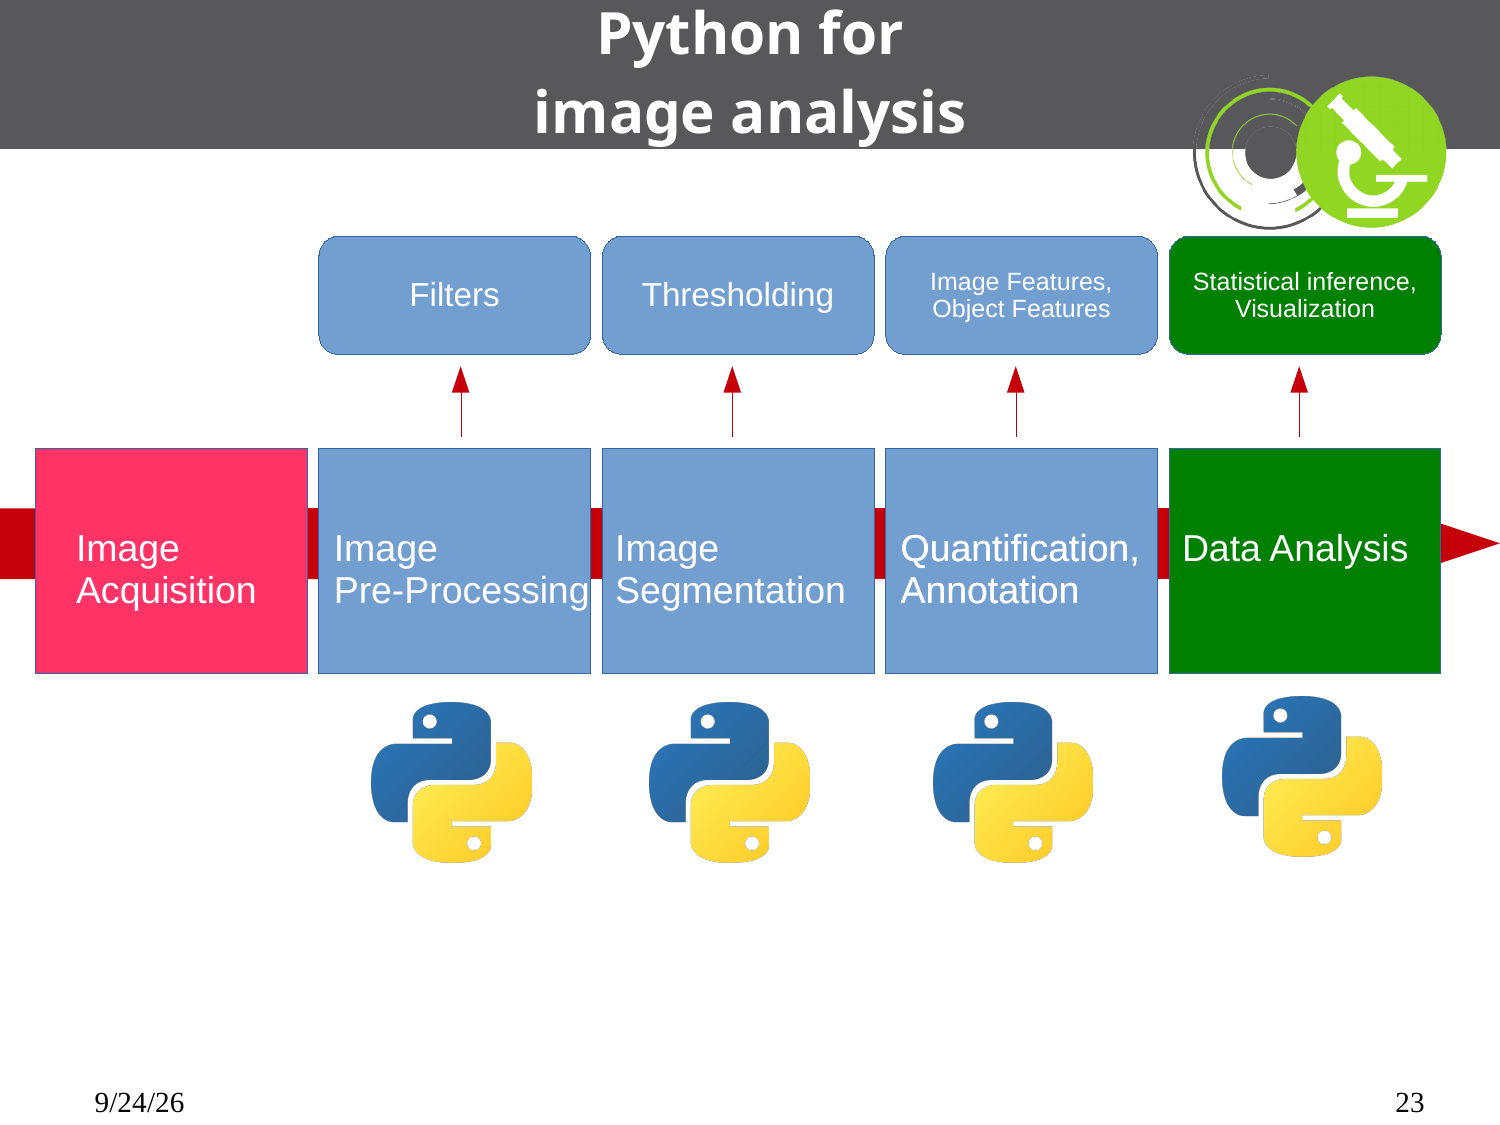

# Python for image analysis
Filters
Thresholding
Image Features,
Object Features
Statistical inference,
Visualization
Image
Acquisition
Image
Pre-Processing
Quantification,
Annotation
Image
Segmentation
Quantification,
Annotation
Data Analysis
23